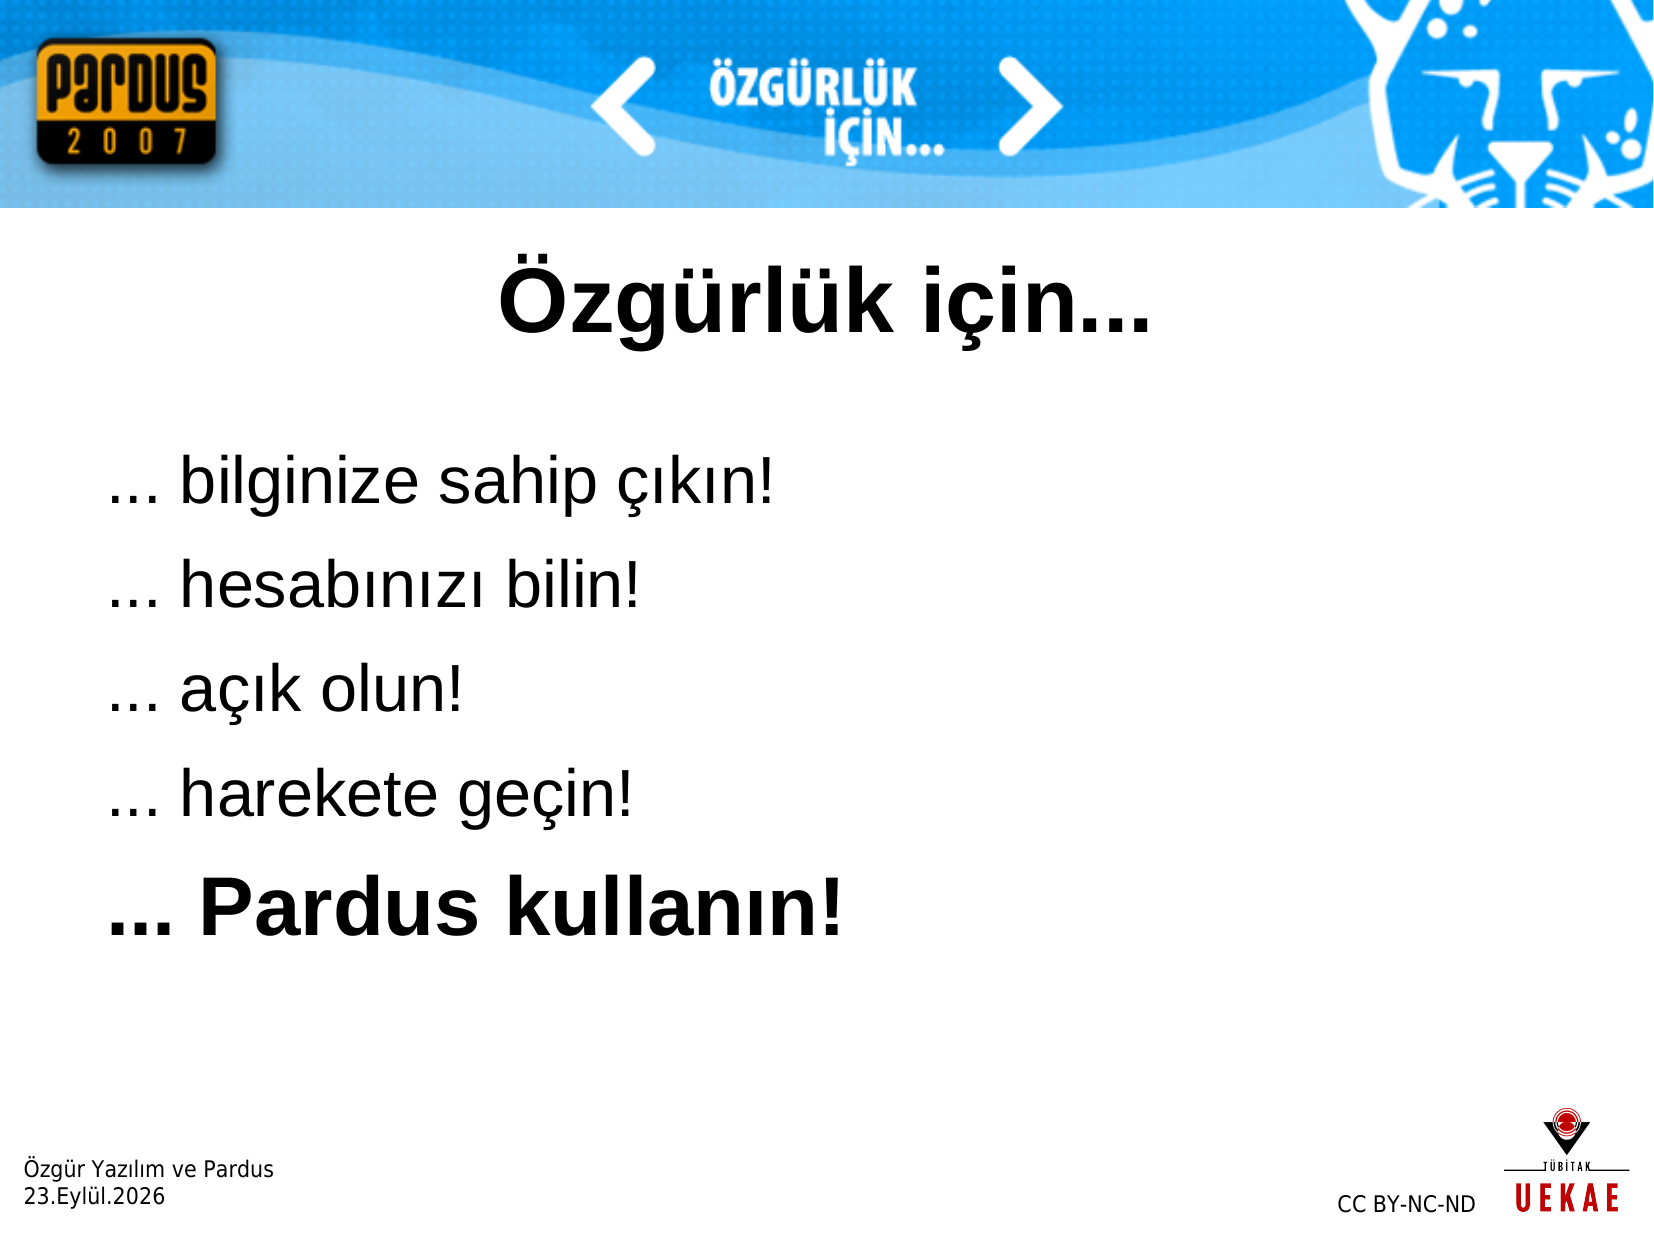

# Özgürlük için...
... bilginize sahip çıkın!
... hesabınızı bilin!
... açık olun!
... harekete geçin!
... Pardus kullanın!